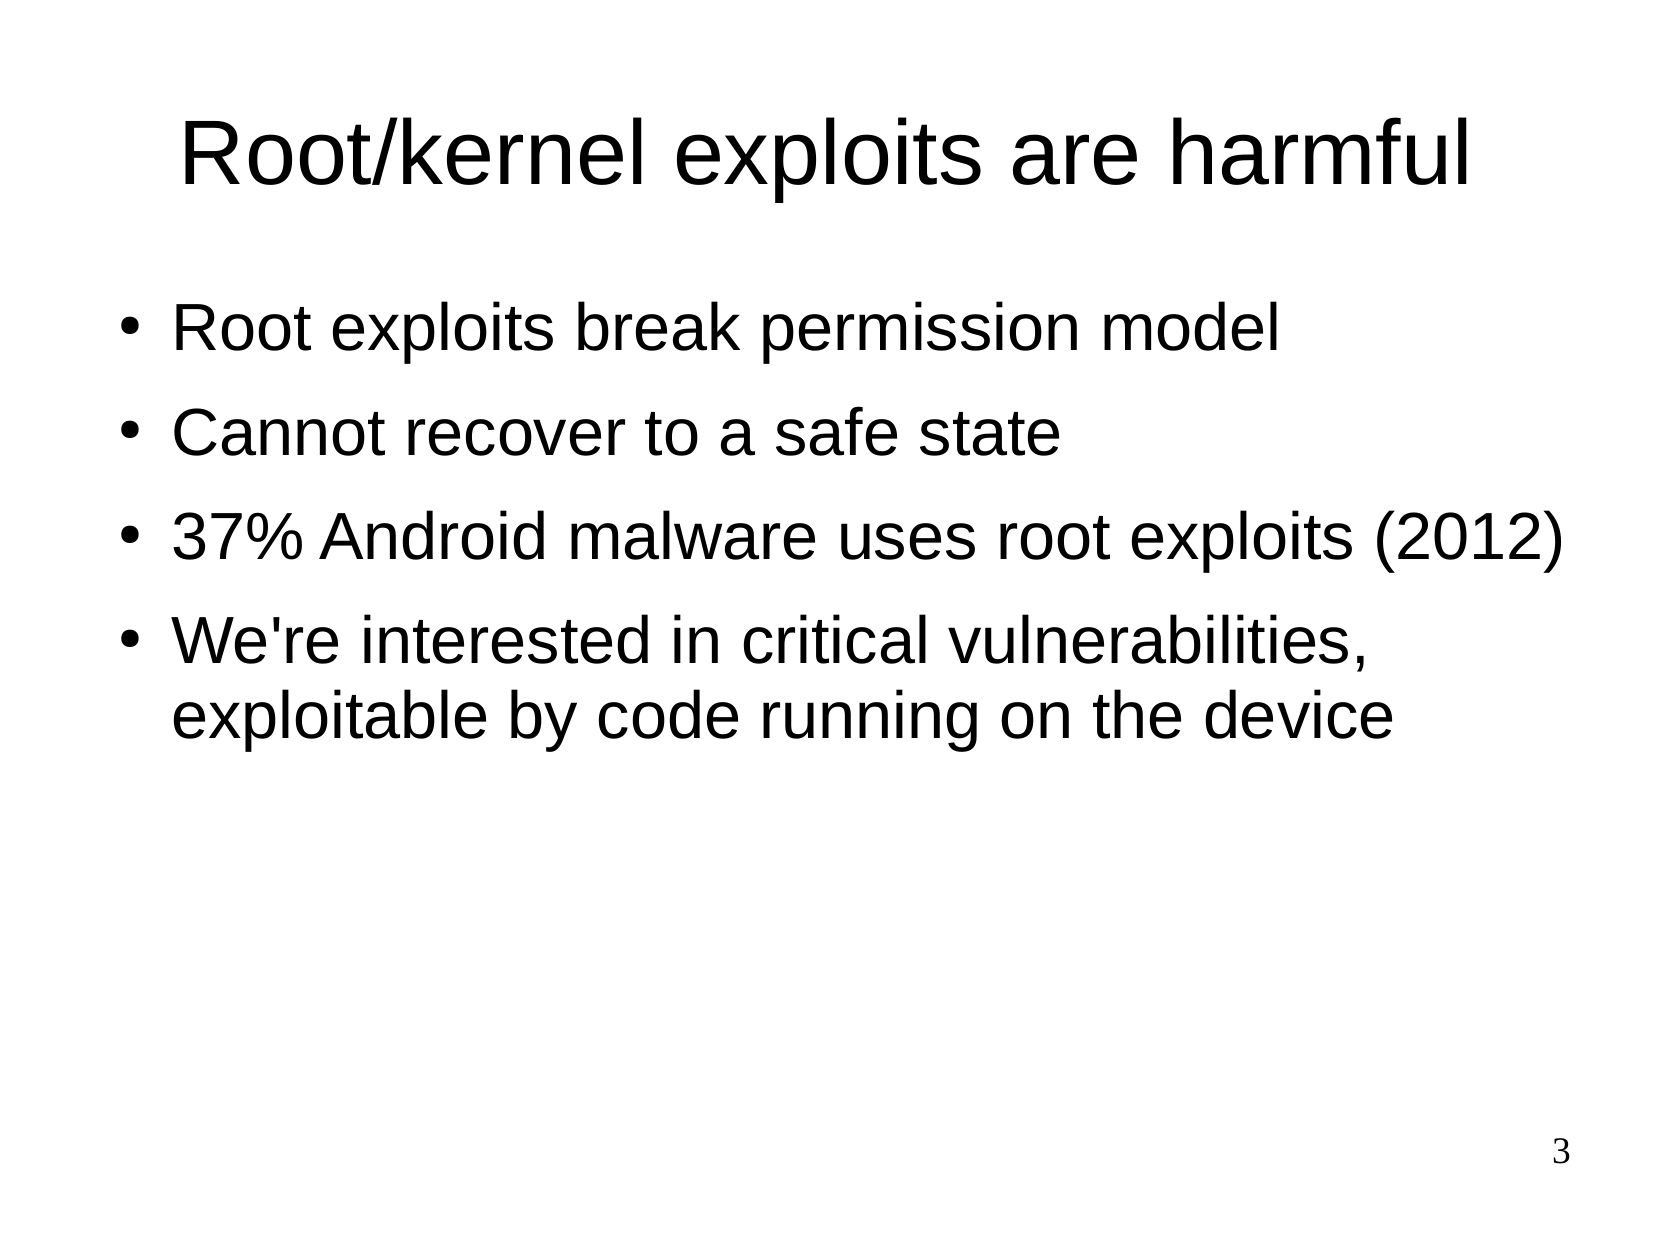

# Root/kernel exploits are harmful
Root exploits break permission model
Cannot recover to a safe state
37% Android malware uses root exploits (2012)
We're interested in critical vulnerabilities, exploitable by code running on the device
3